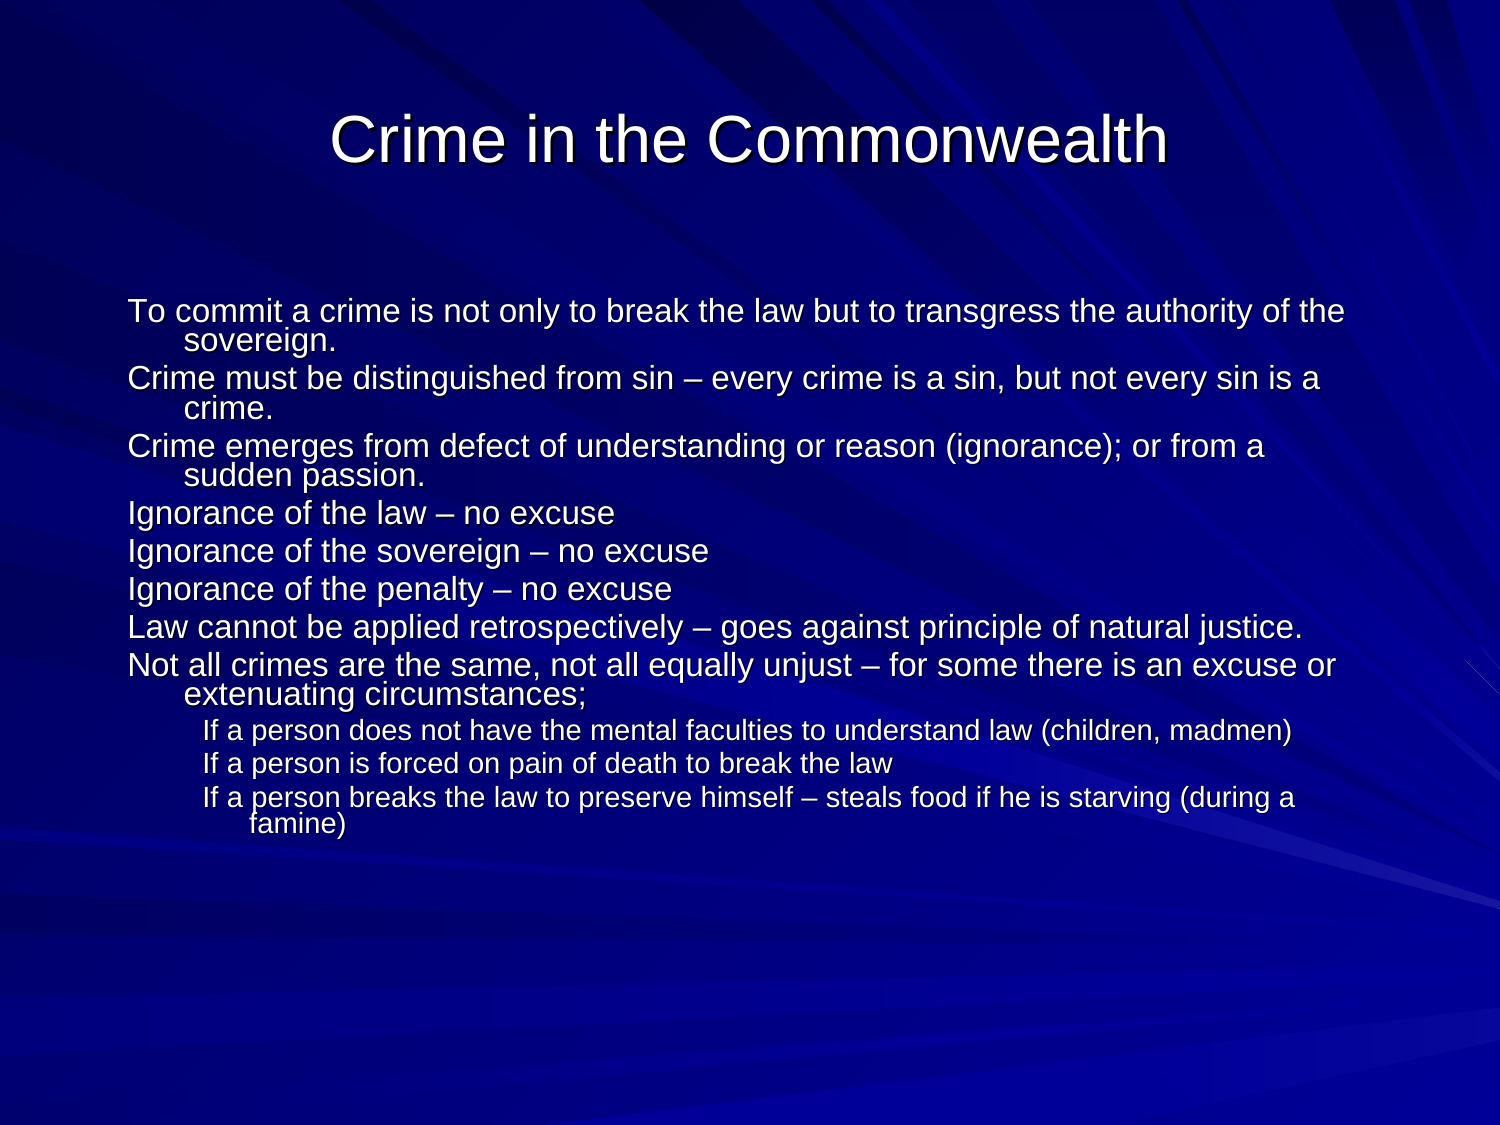

# Crime in the Commonwealth
To commit a crime is not only to break the law but to transgress the authority of the sovereign.
Crime must be distinguished from sin – every crime is a sin, but not every sin is a crime.
Crime emerges from defect of understanding or reason (ignorance); or from a sudden passion.
Ignorance of the law – no excuse
Ignorance of the sovereign – no excuse
Ignorance of the penalty – no excuse
Law cannot be applied retrospectively – goes against principle of natural justice.
Not all crimes are the same, not all equally unjust – for some there is an excuse or extenuating circumstances;
If a person does not have the mental faculties to understand law (children, madmen)
If a person is forced on pain of death to break the law
If a person breaks the law to preserve himself – steals food if he is starving (during a famine)